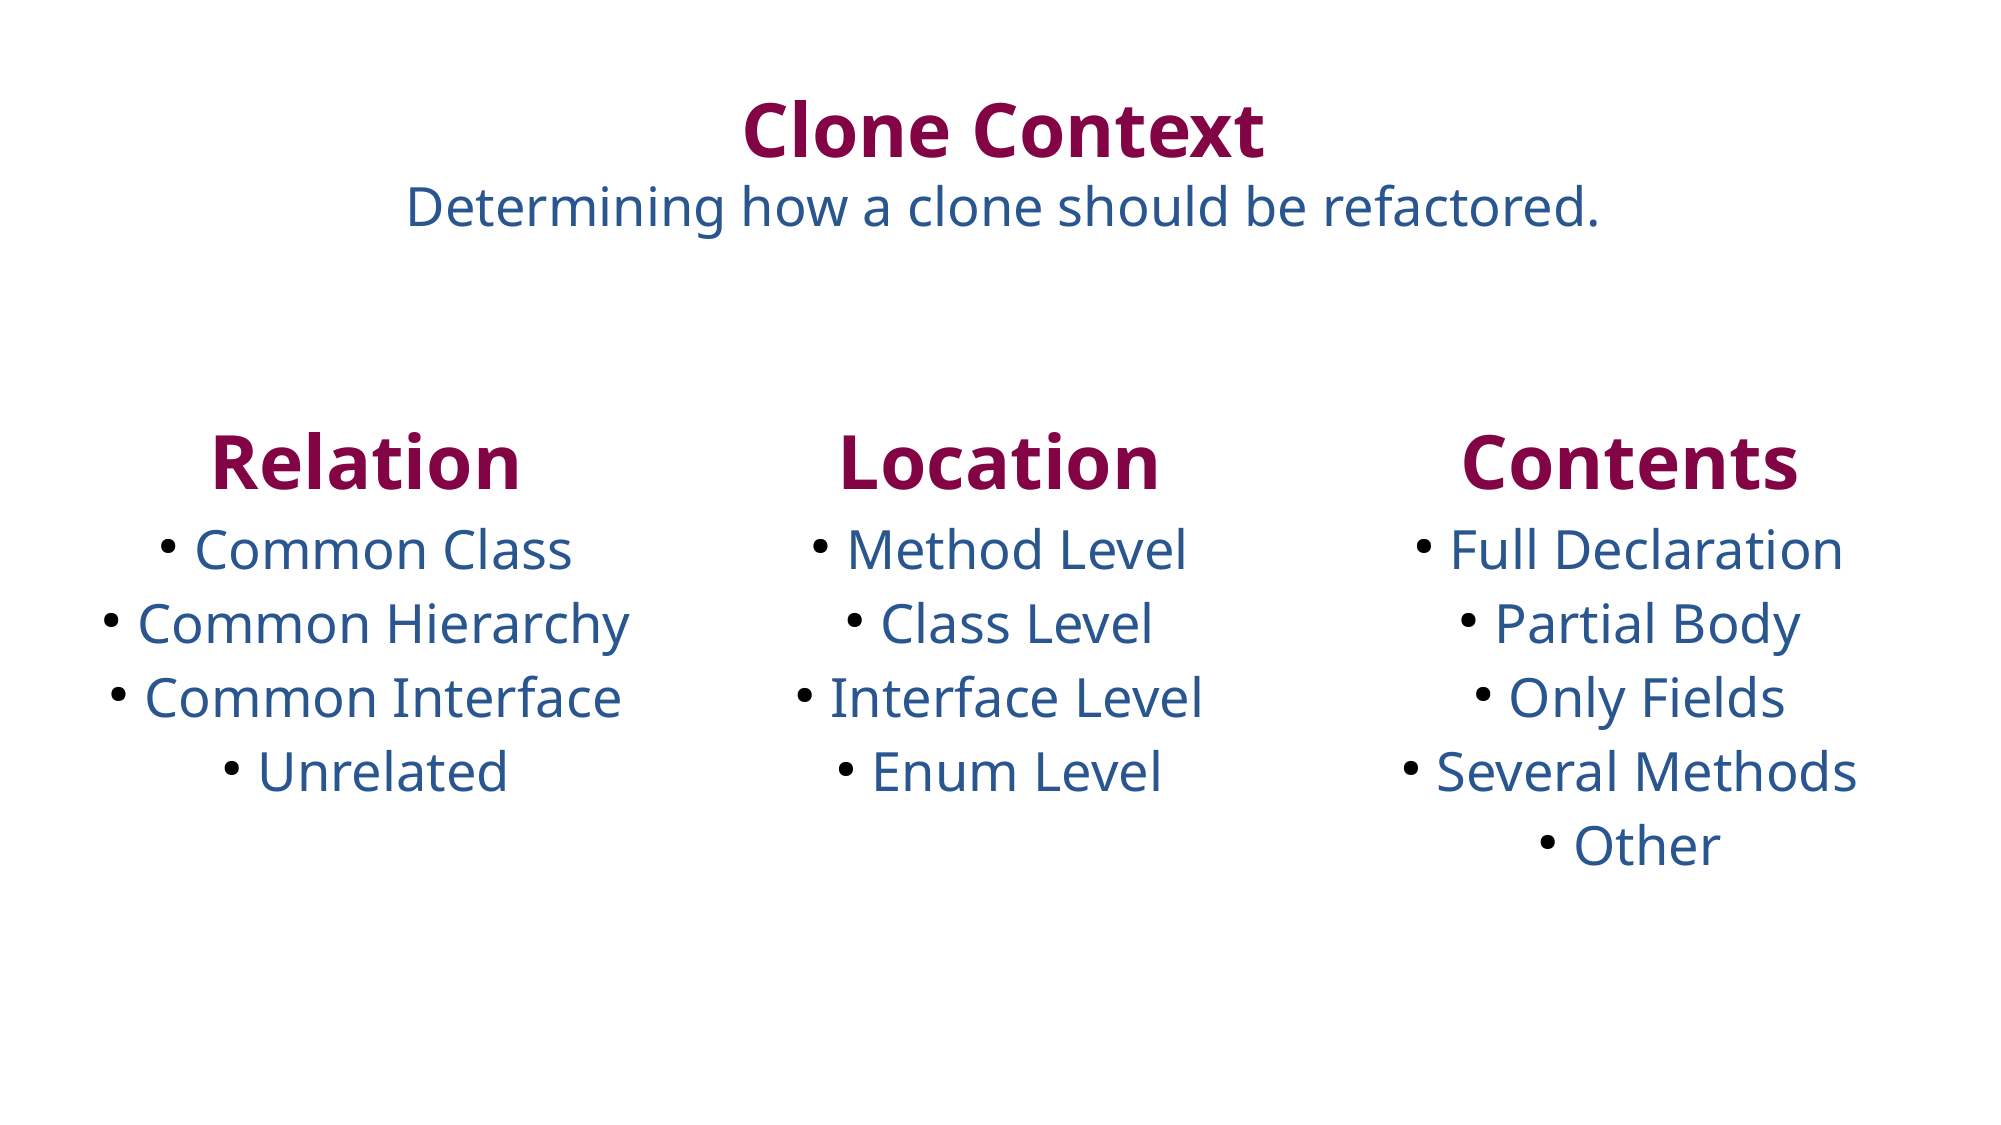

Clone Context
Determining how a clone should be refactored.
Relation
Common Class
Common Hierarchy
Common Interface
Unrelated
Contents
Full Declaration
Partial Body
Only Fields
Several Methods
Other
Location
Method Level
Class Level
Interface Level
Enum Level